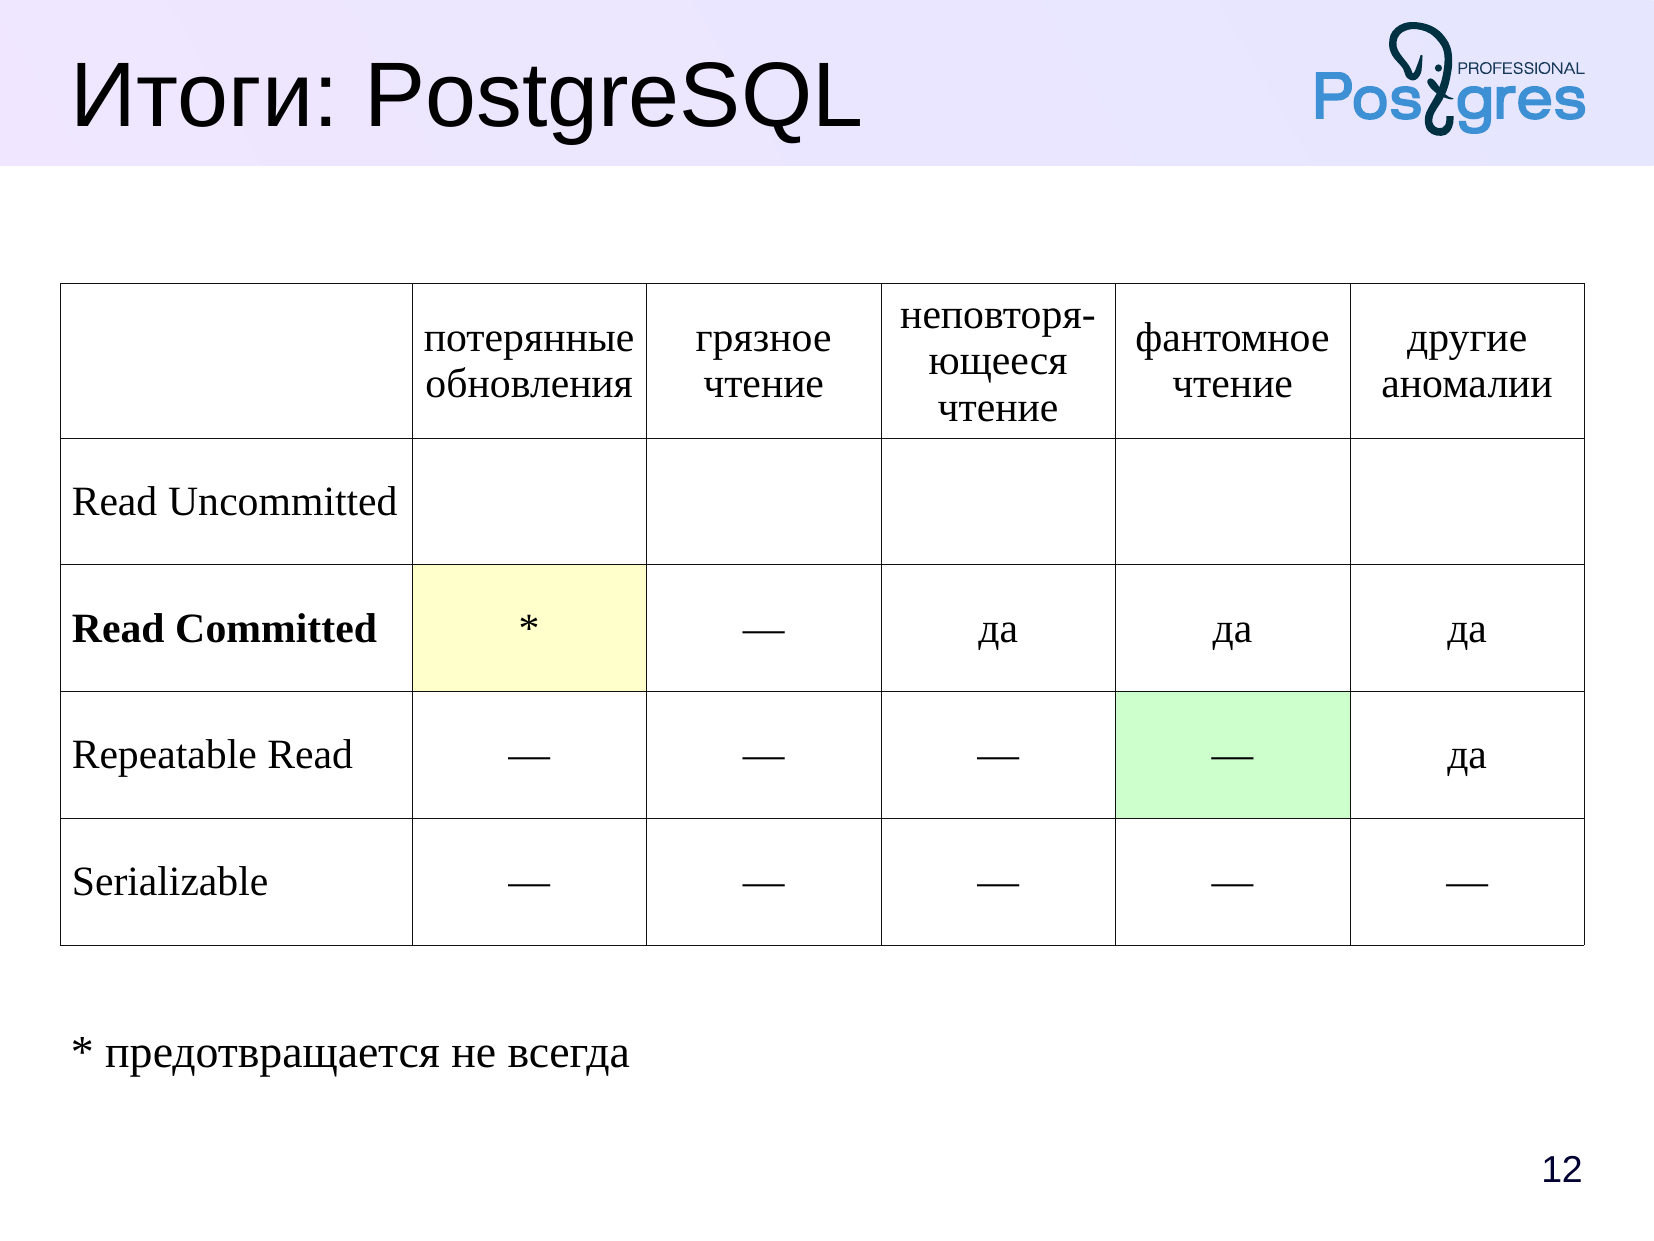

# Итоги: PostgreSQL
| | потерянные обновления | грязное чтение | неповторя-ющееся чтение | фантомное чтение | другие аномалии |
| --- | --- | --- | --- | --- | --- |
| Read Uncommitted | | | | | |
| Read Committed | \* | ― | да | да | да |
| Repeatable Read | ― | ― | ― | ― | да |
| Serializable | ― | ― | ― | ― | ― |
* предотвращается не всегда